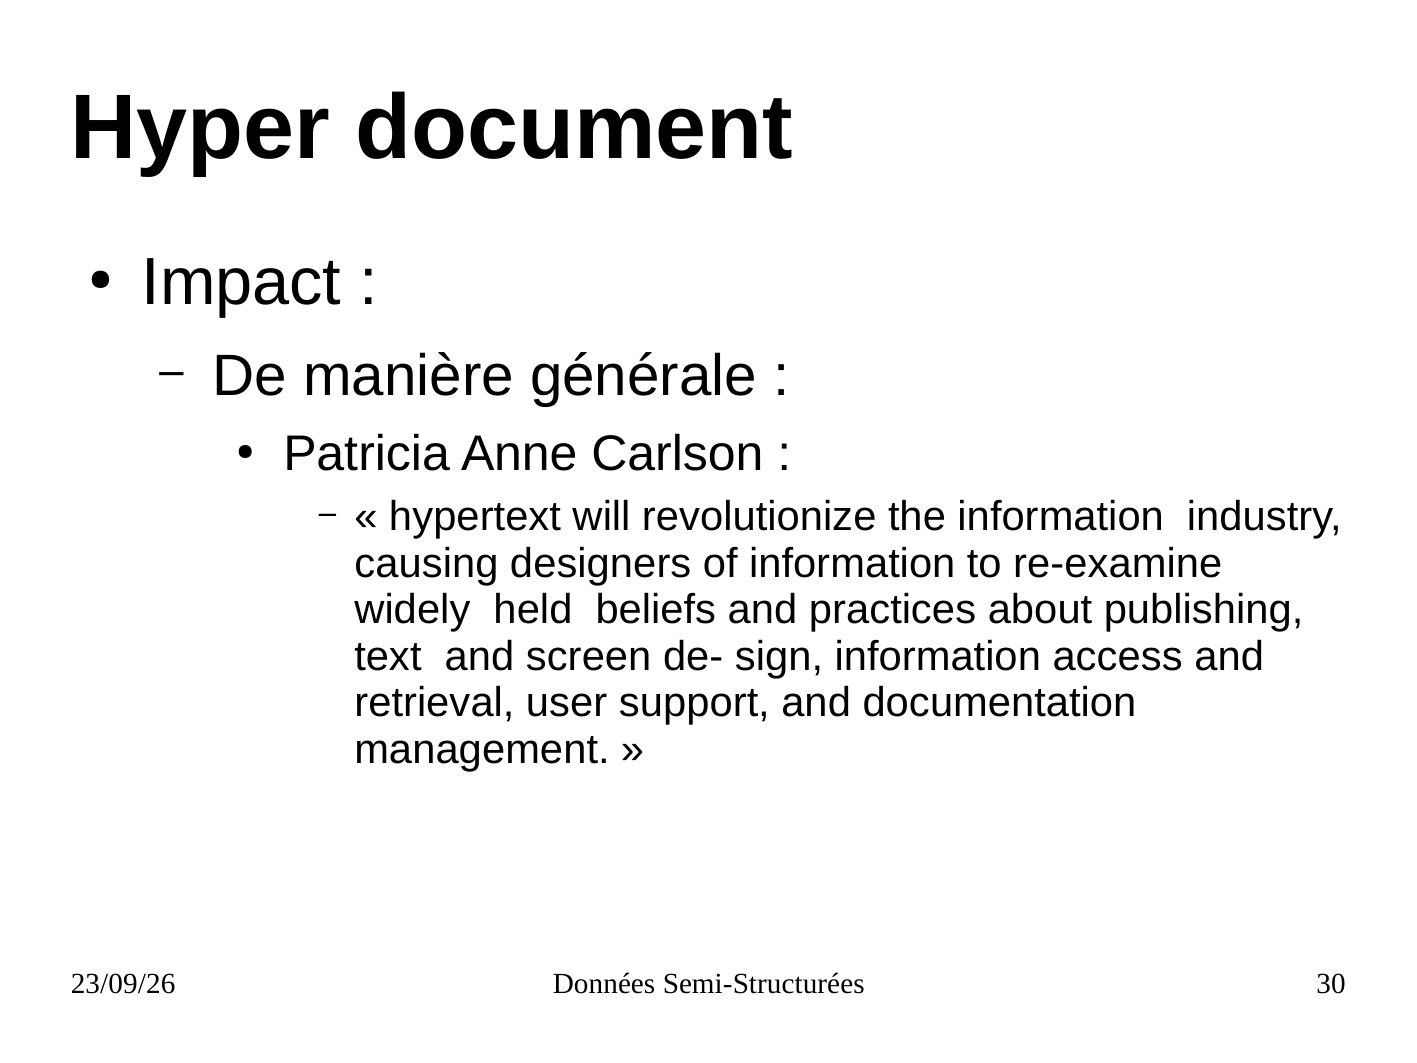

# Hyper document
Impact :
De manière générale :
Patricia Anne Carlson :
« hypertext will revolutionize the information industry, causing designers of information to re-examine widely held beliefs and practices about publishing, text and screen de- sign, information access and retrieval, user support, and documentation management. »
Données Semi-Structurées
30